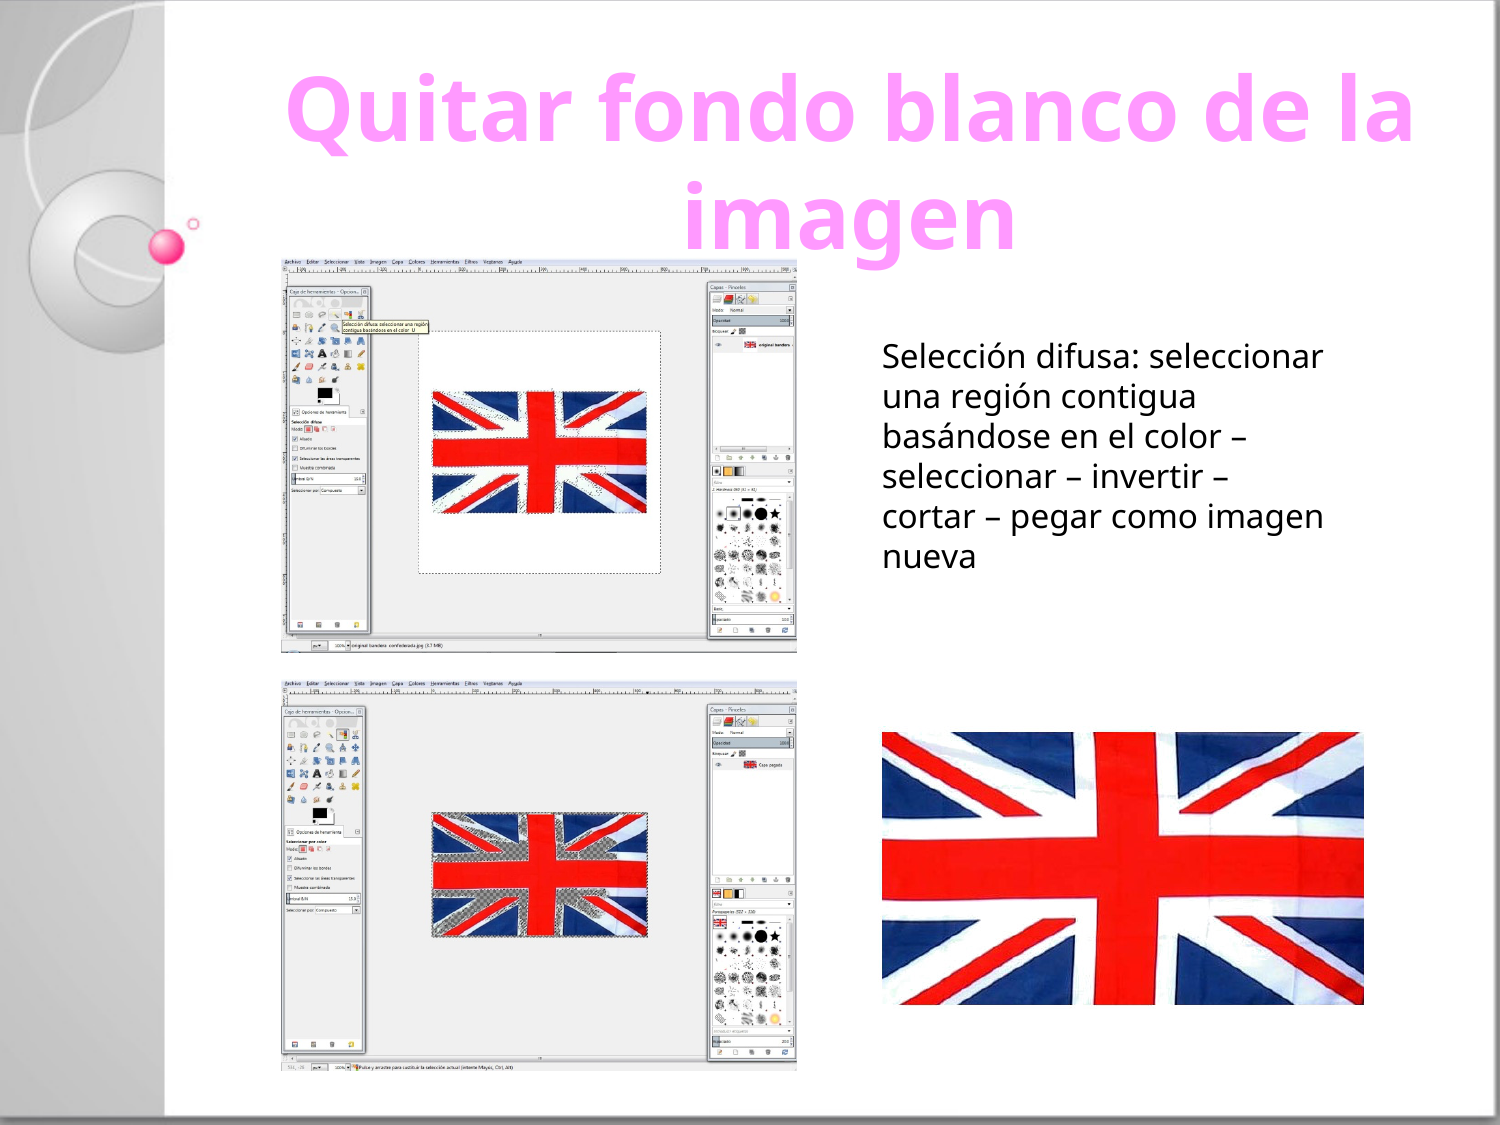

# Quitar fondo blanco de la imagen
Selección difusa: seleccionar una región contigua basándose en el color – seleccionar – invertir – cortar – pegar como imagen nueva